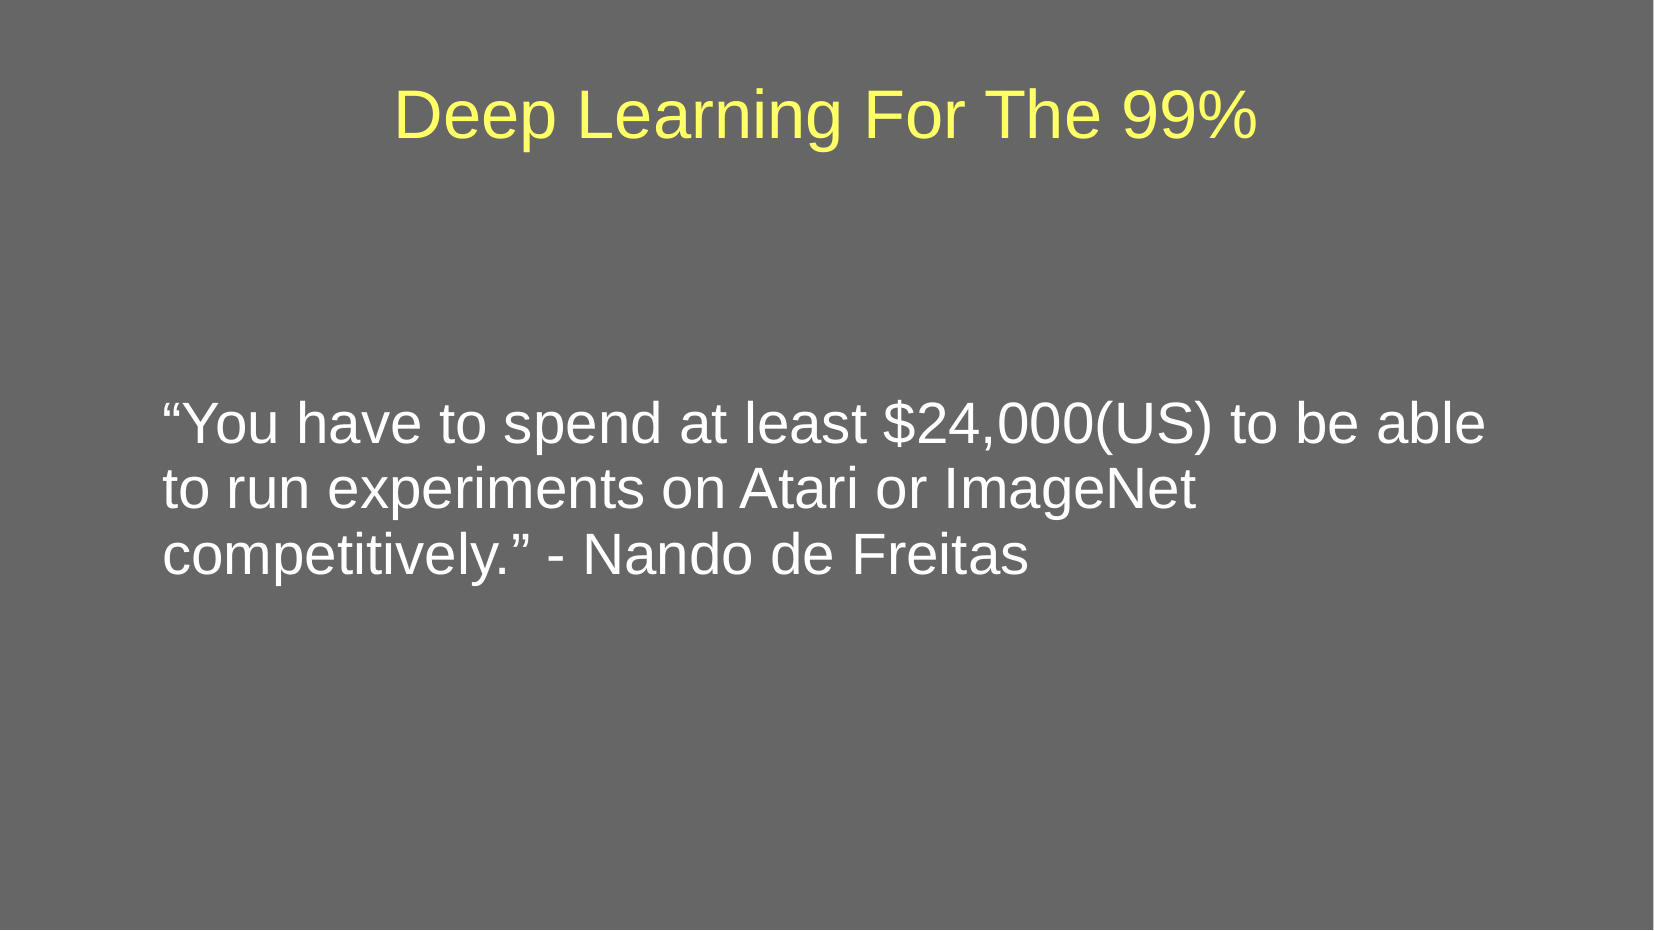

# Deep Learning For The 99%
“You have to spend at least $24,000(US) to be able to run experiments on Atari or ImageNet competitively.” - Nando de Freitas